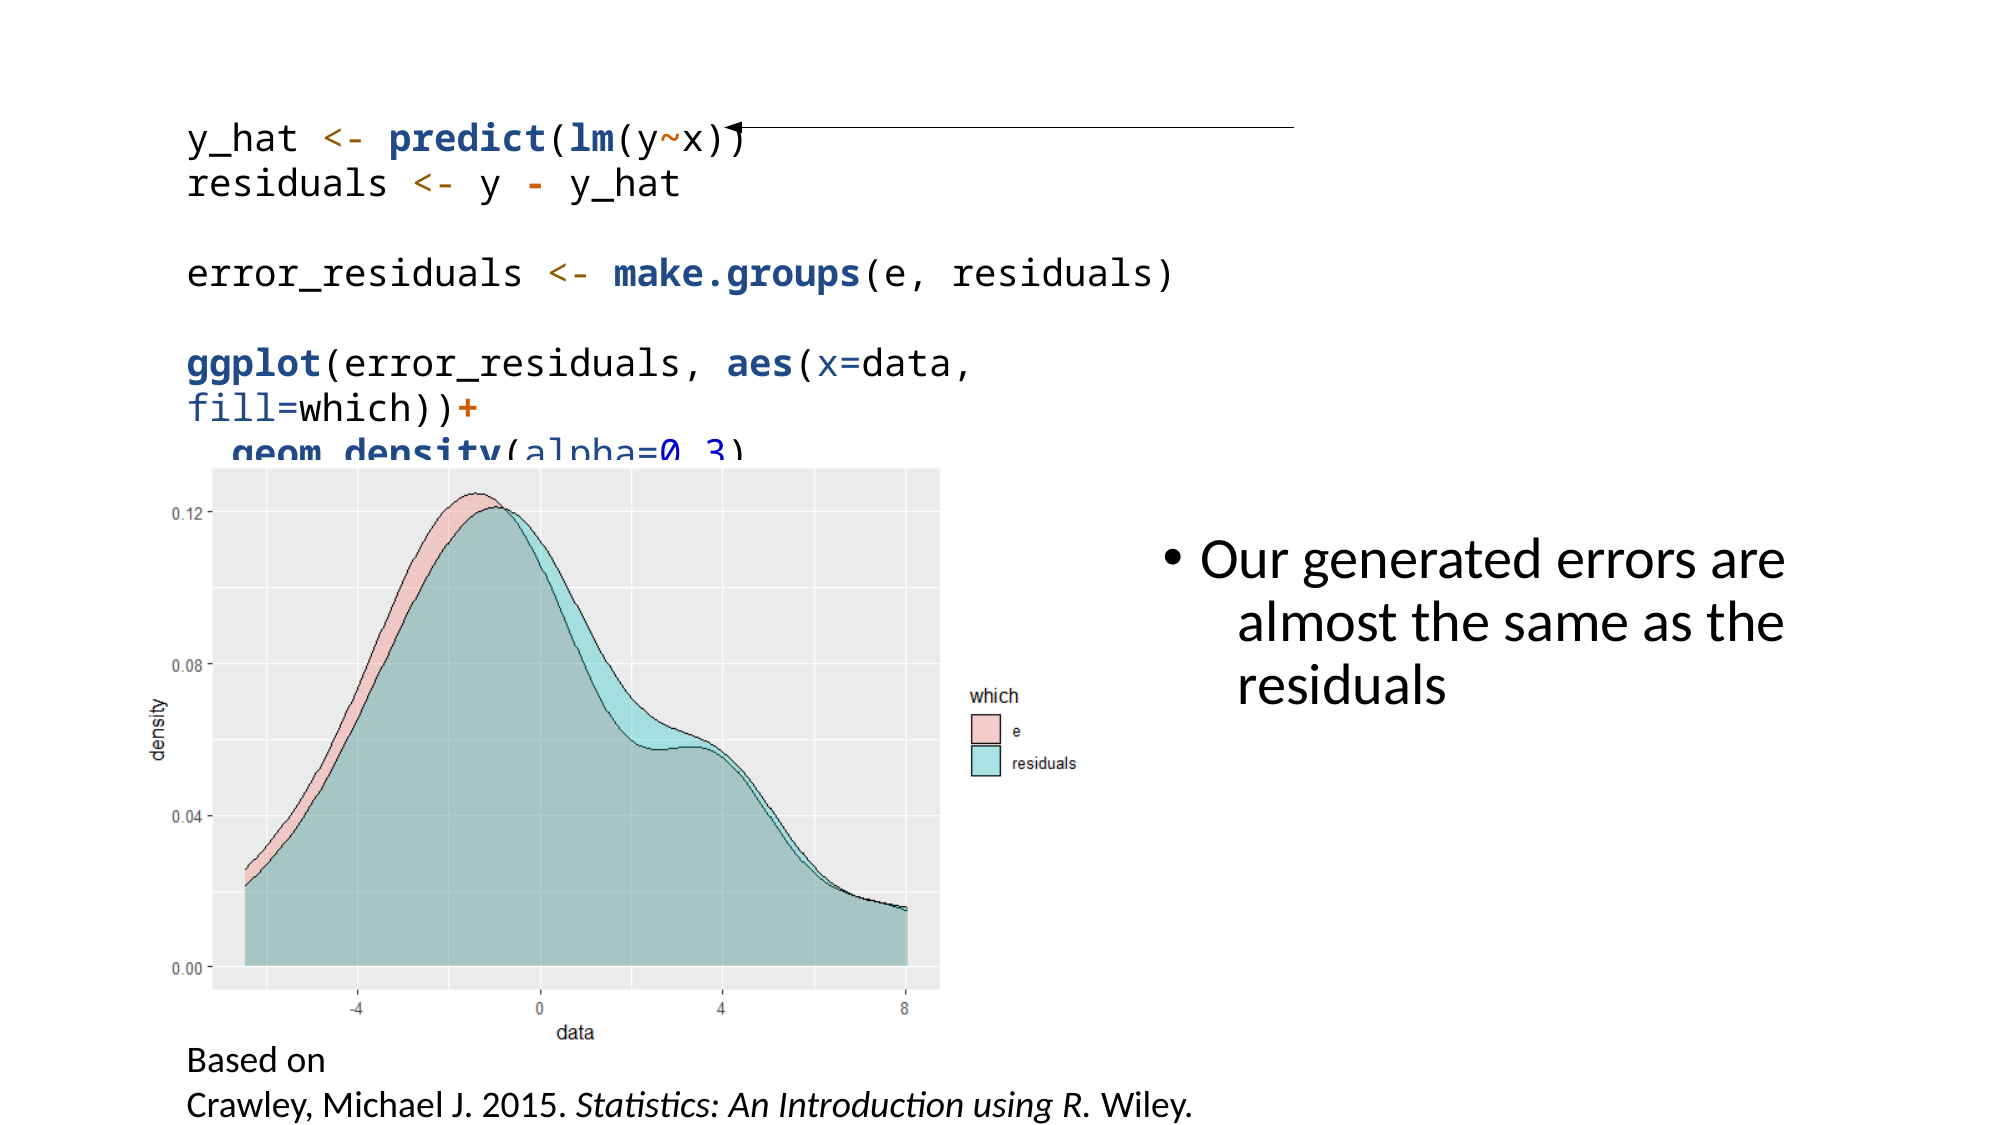

y_hat <- predict(lm(y~x))
residuals <- y - y_hat
error_residuals <- make.groups(e, residuals)
ggplot(error_residuals, aes(x=data, fill=which))+
 geom_density(alpha=0.3)
# Our generated errors are almost the same as the residuals
Based on
Crawley, Michael J. 2015. Statistics: An Introduction using R. Wiley.